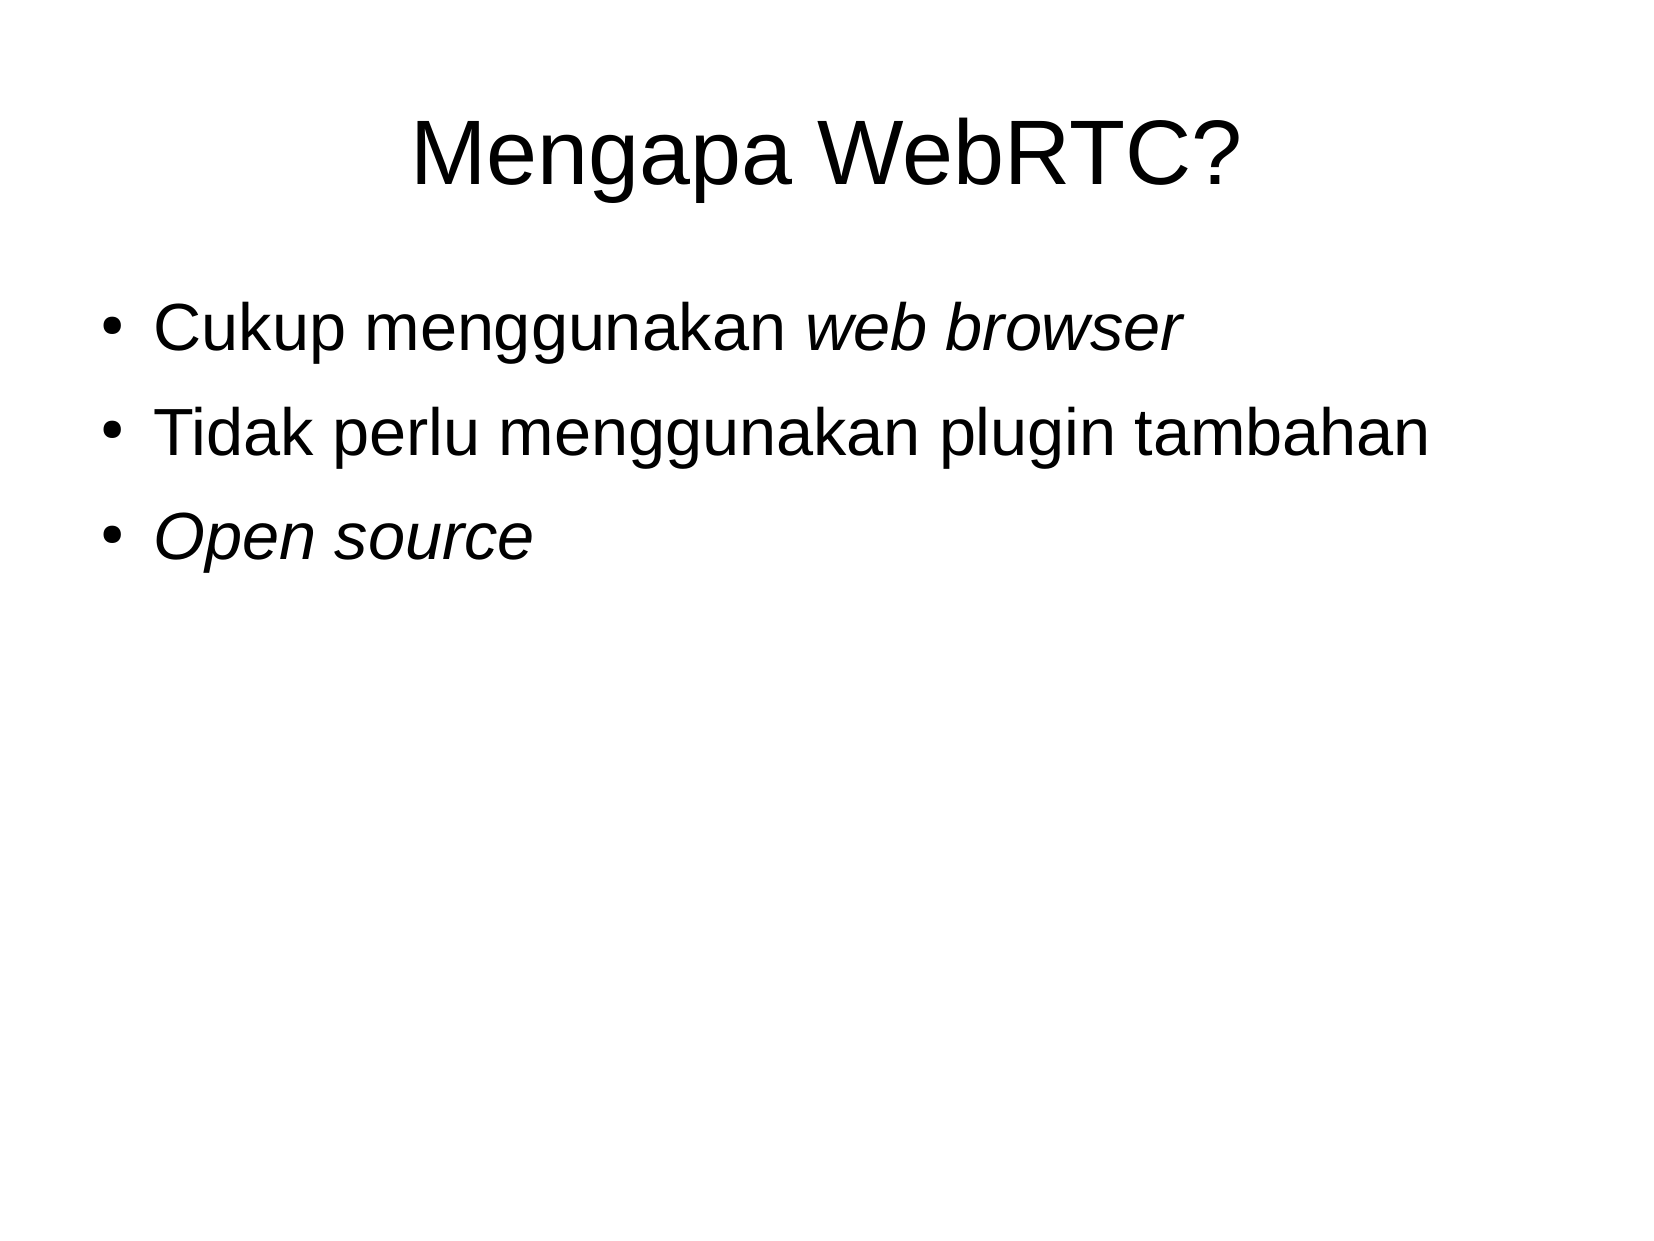

# Mengapa WebRTC?
Cukup menggunakan web browser
Tidak perlu menggunakan plugin tambahan
Open source